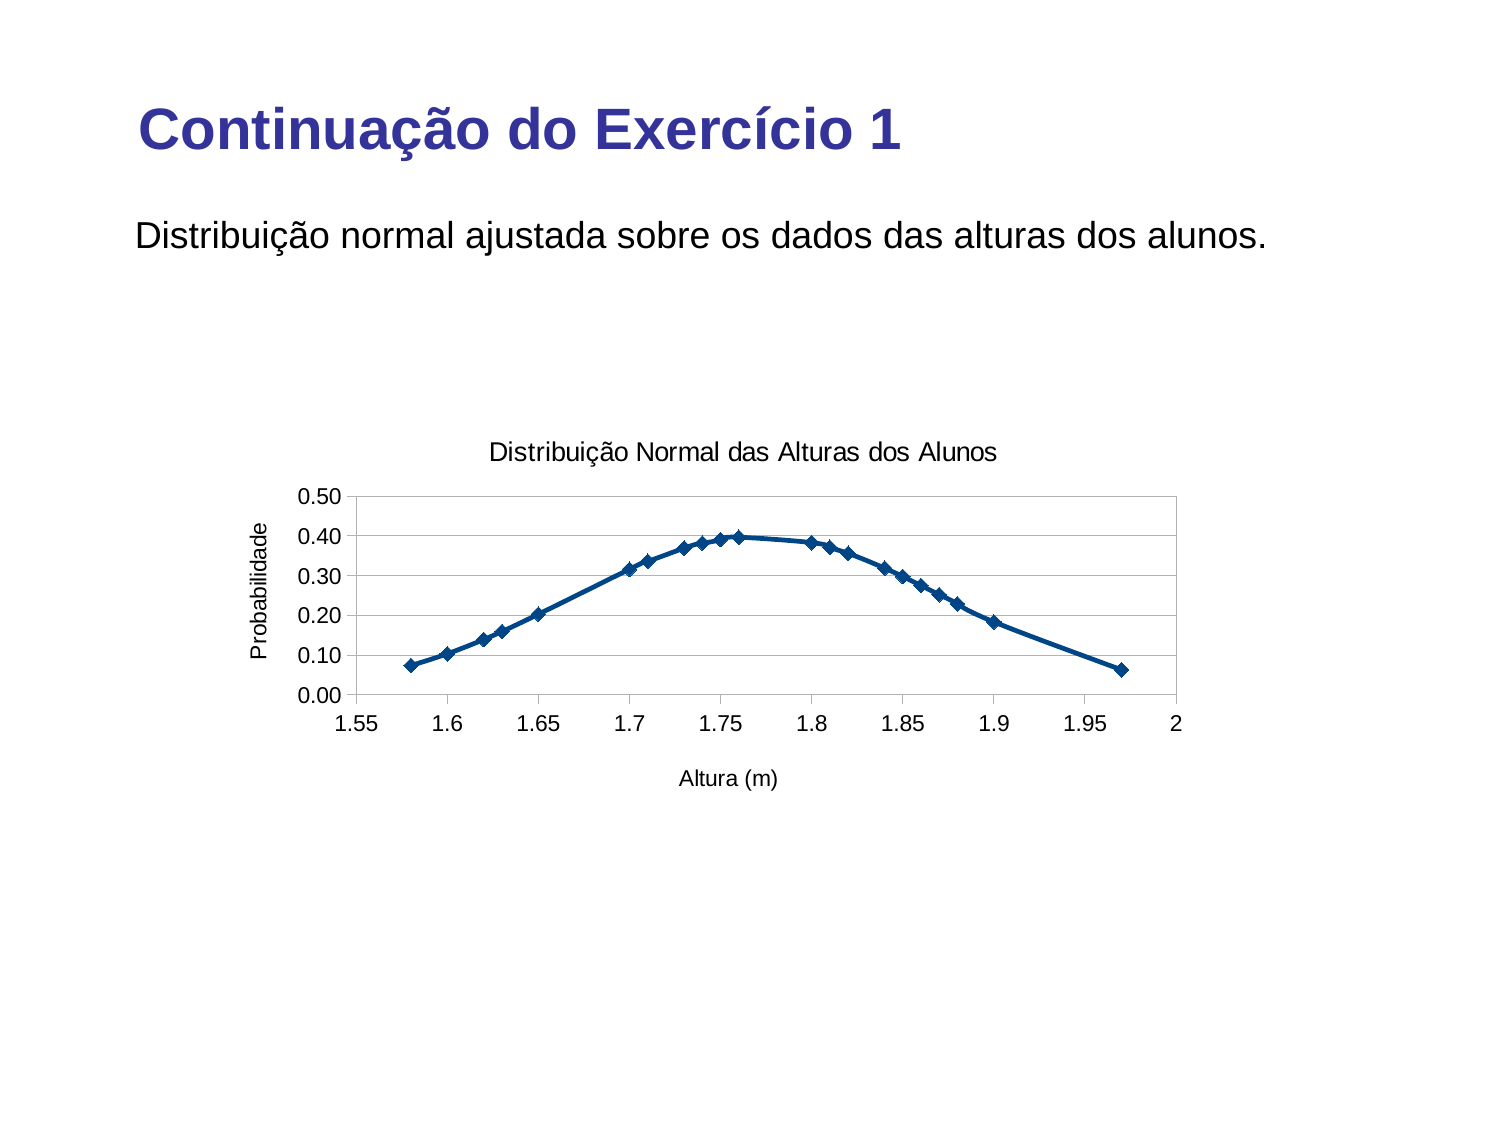

Continuação do Exercício 1
Distribuição normal ajustada sobre os dados das alturas dos alunos.
### Chart: Distribuição Normal das Alturas dos Alunos
| Category | Y |
|---|---|